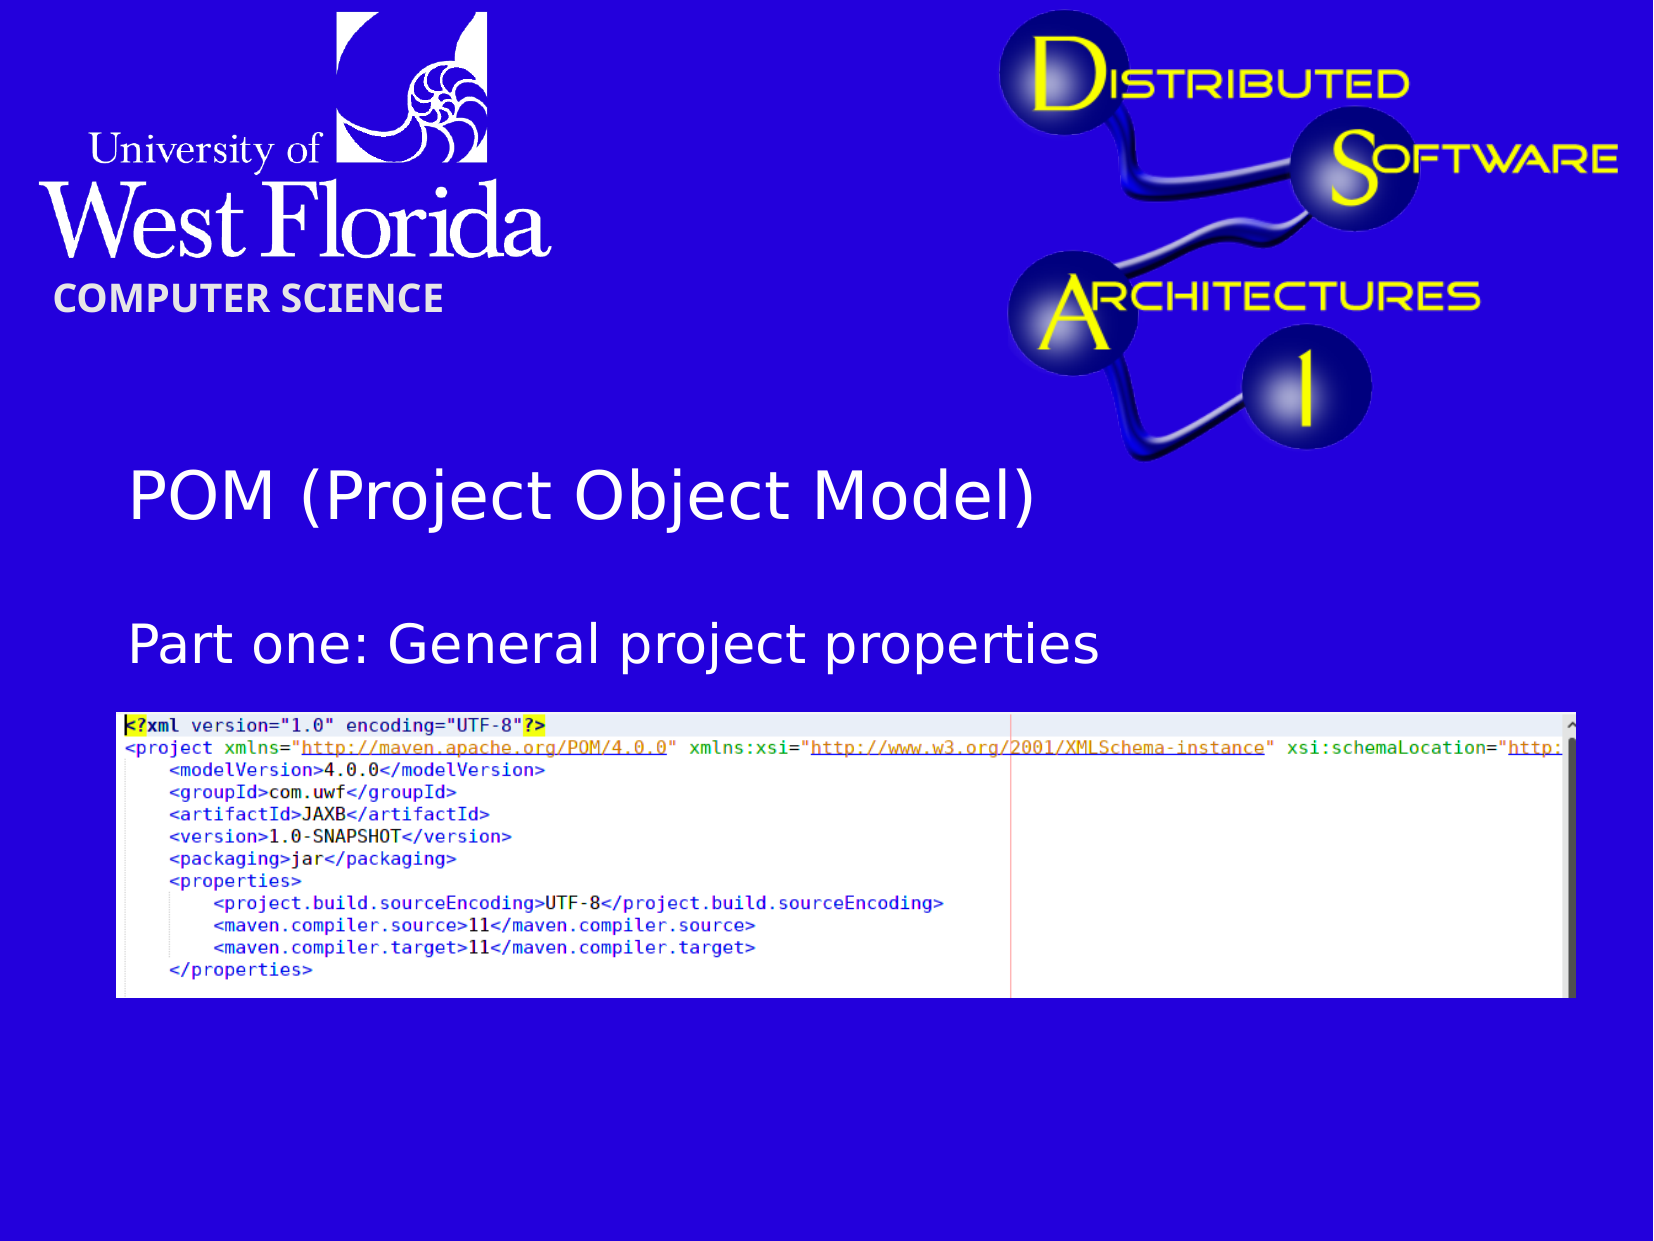

COMPUTER SCIENCE
POM (Project Object Model)
Part one: General project properties